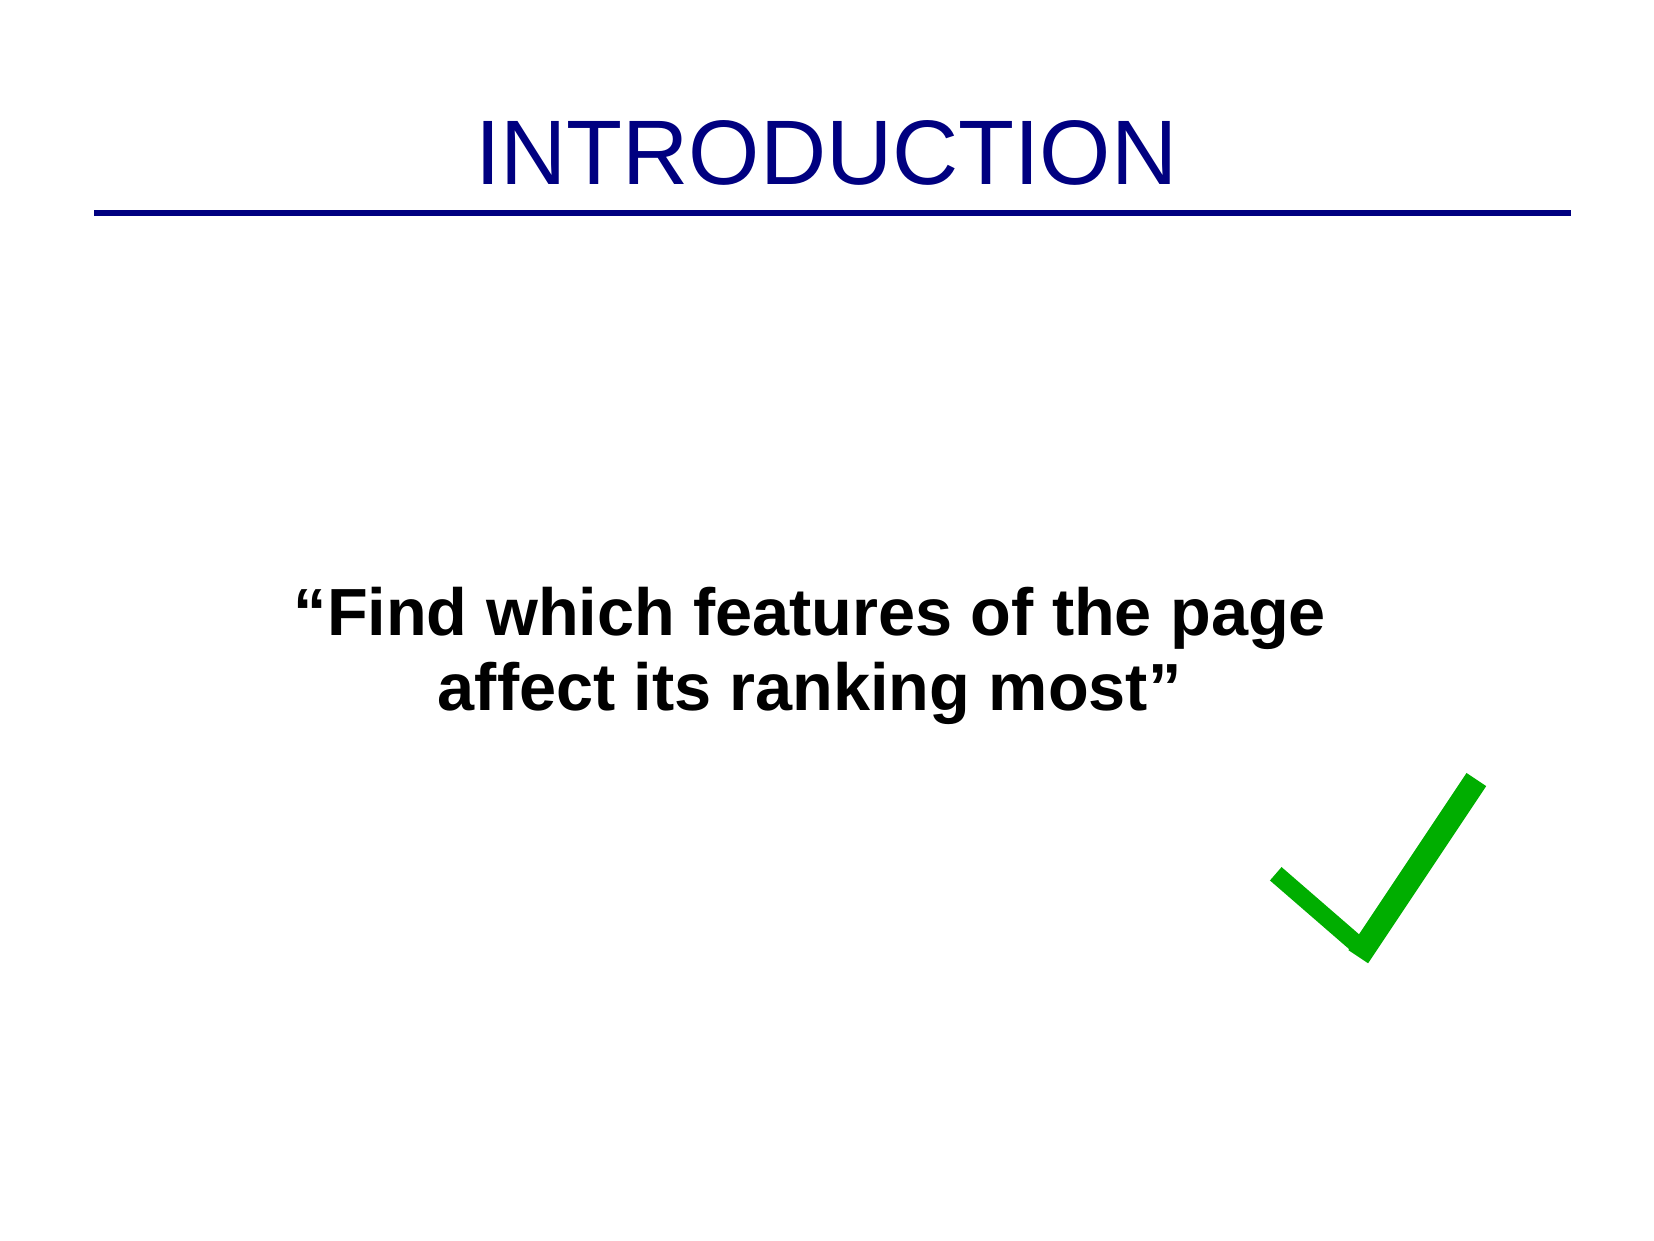

# INTRODUCTION
“Find which features of the page
affect its ranking most”